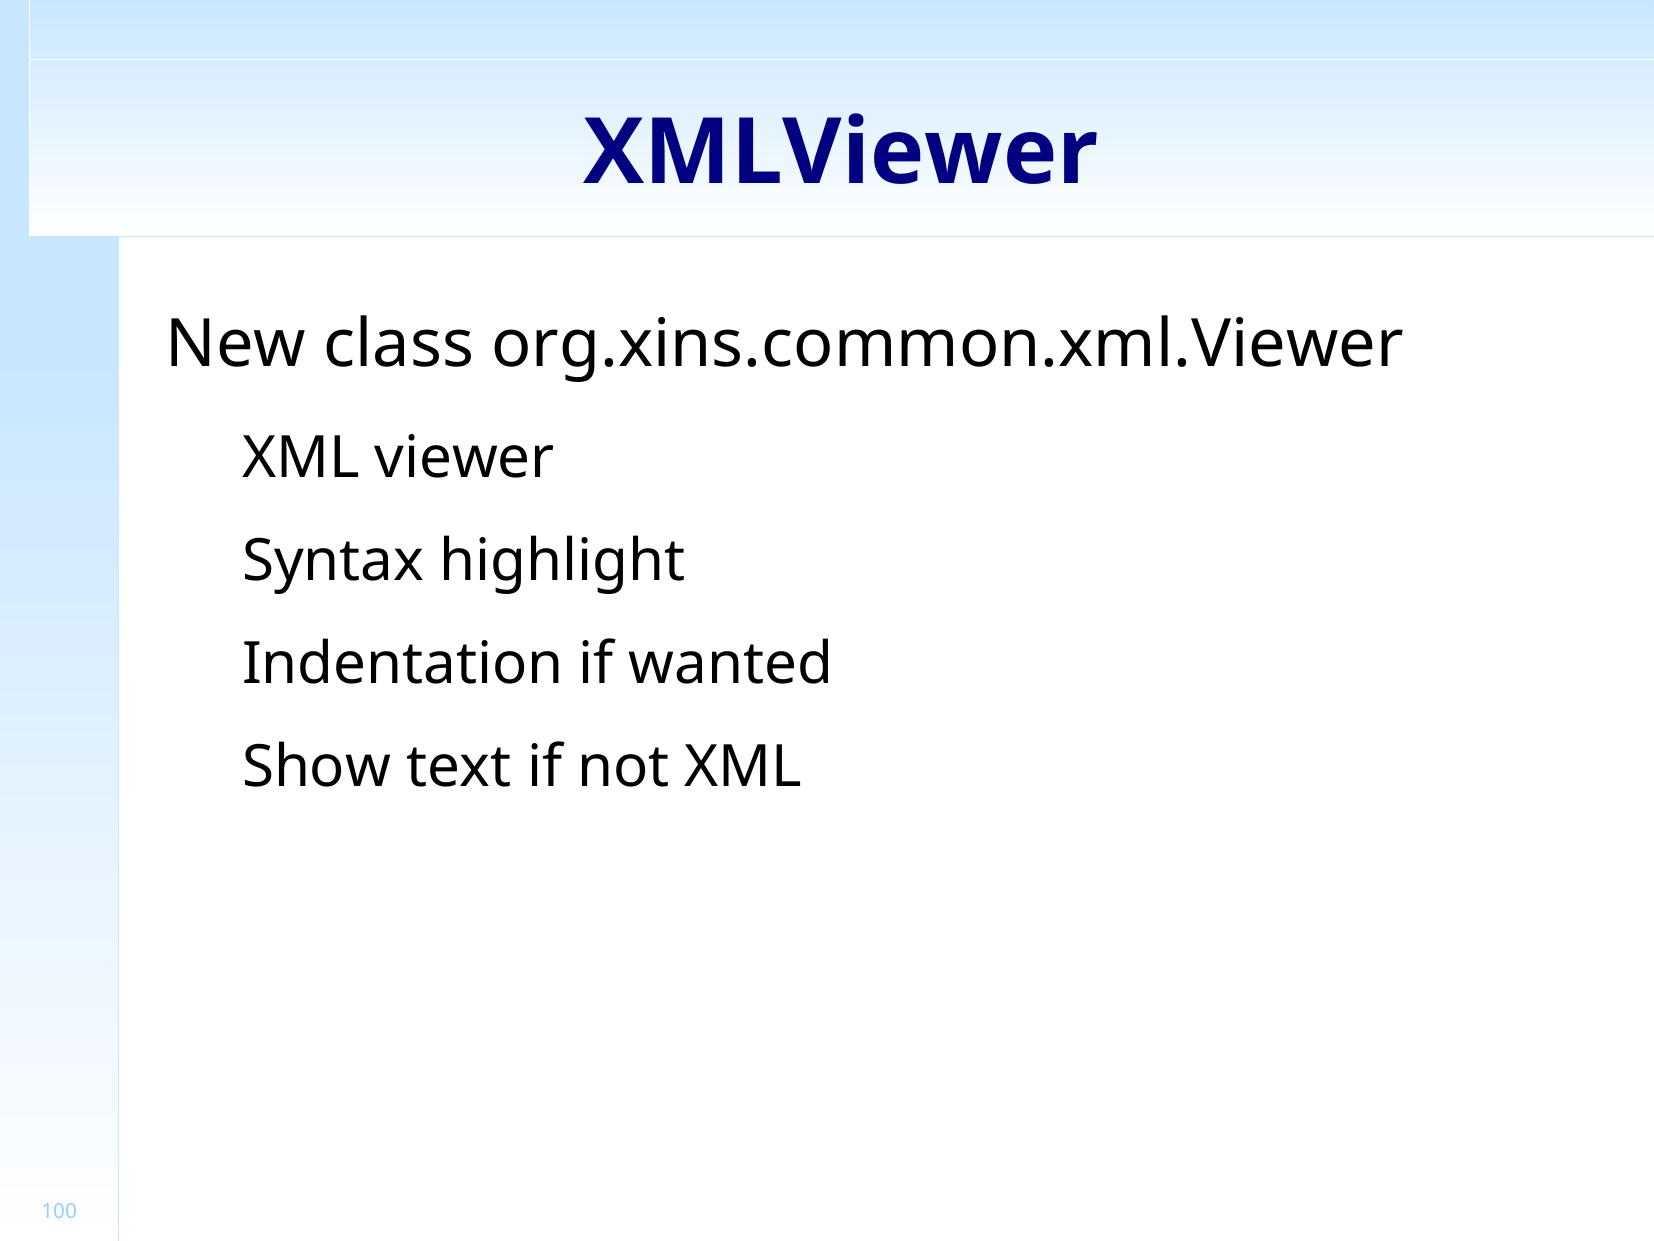

# XMLViewer
New class org.xins.common.xml.Viewer
XML viewer
Syntax highlight
Indentation if wanted
Show text if not XML